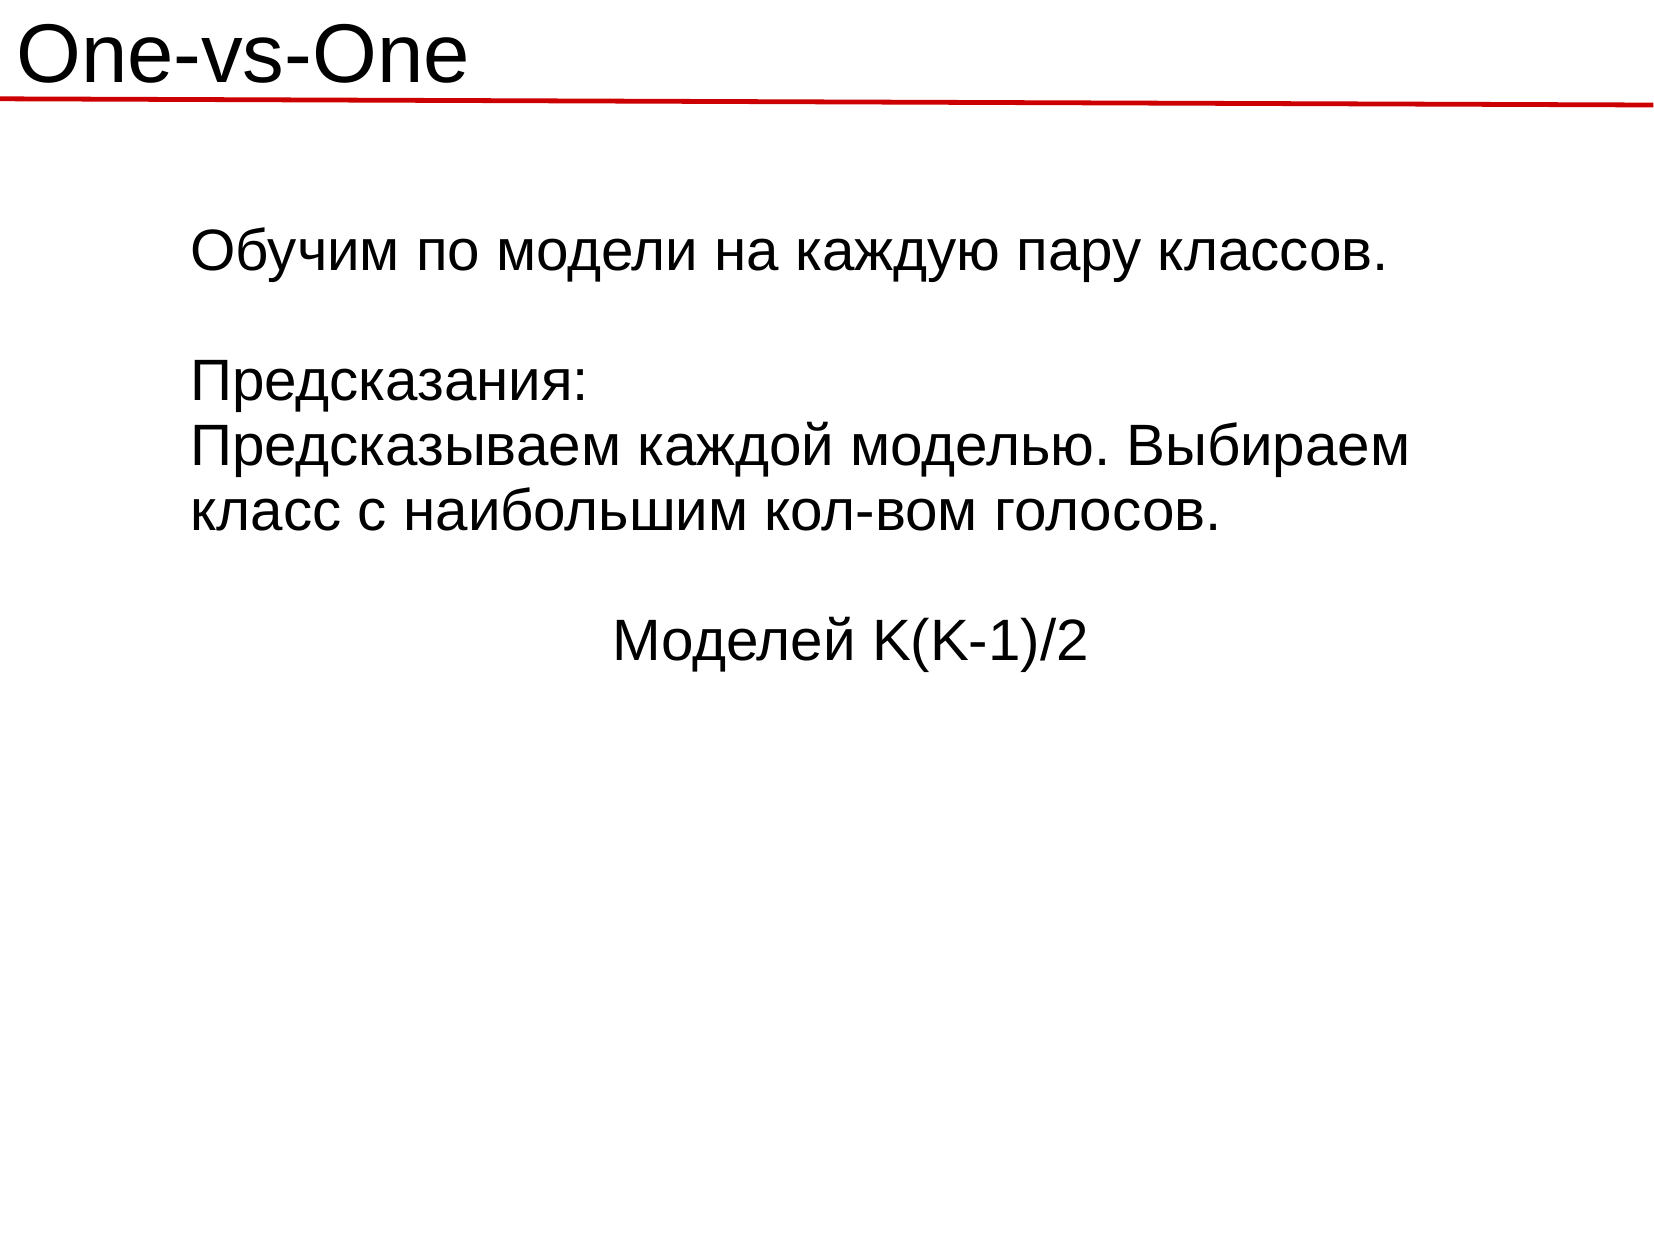

One-vs-One
Обучим по модели на каждую пару классов.
Предсказания:
Предсказываем каждой моделью. Выбираем класс с наибольшим кол-вом голосов.
Моделей K(K-1)/2